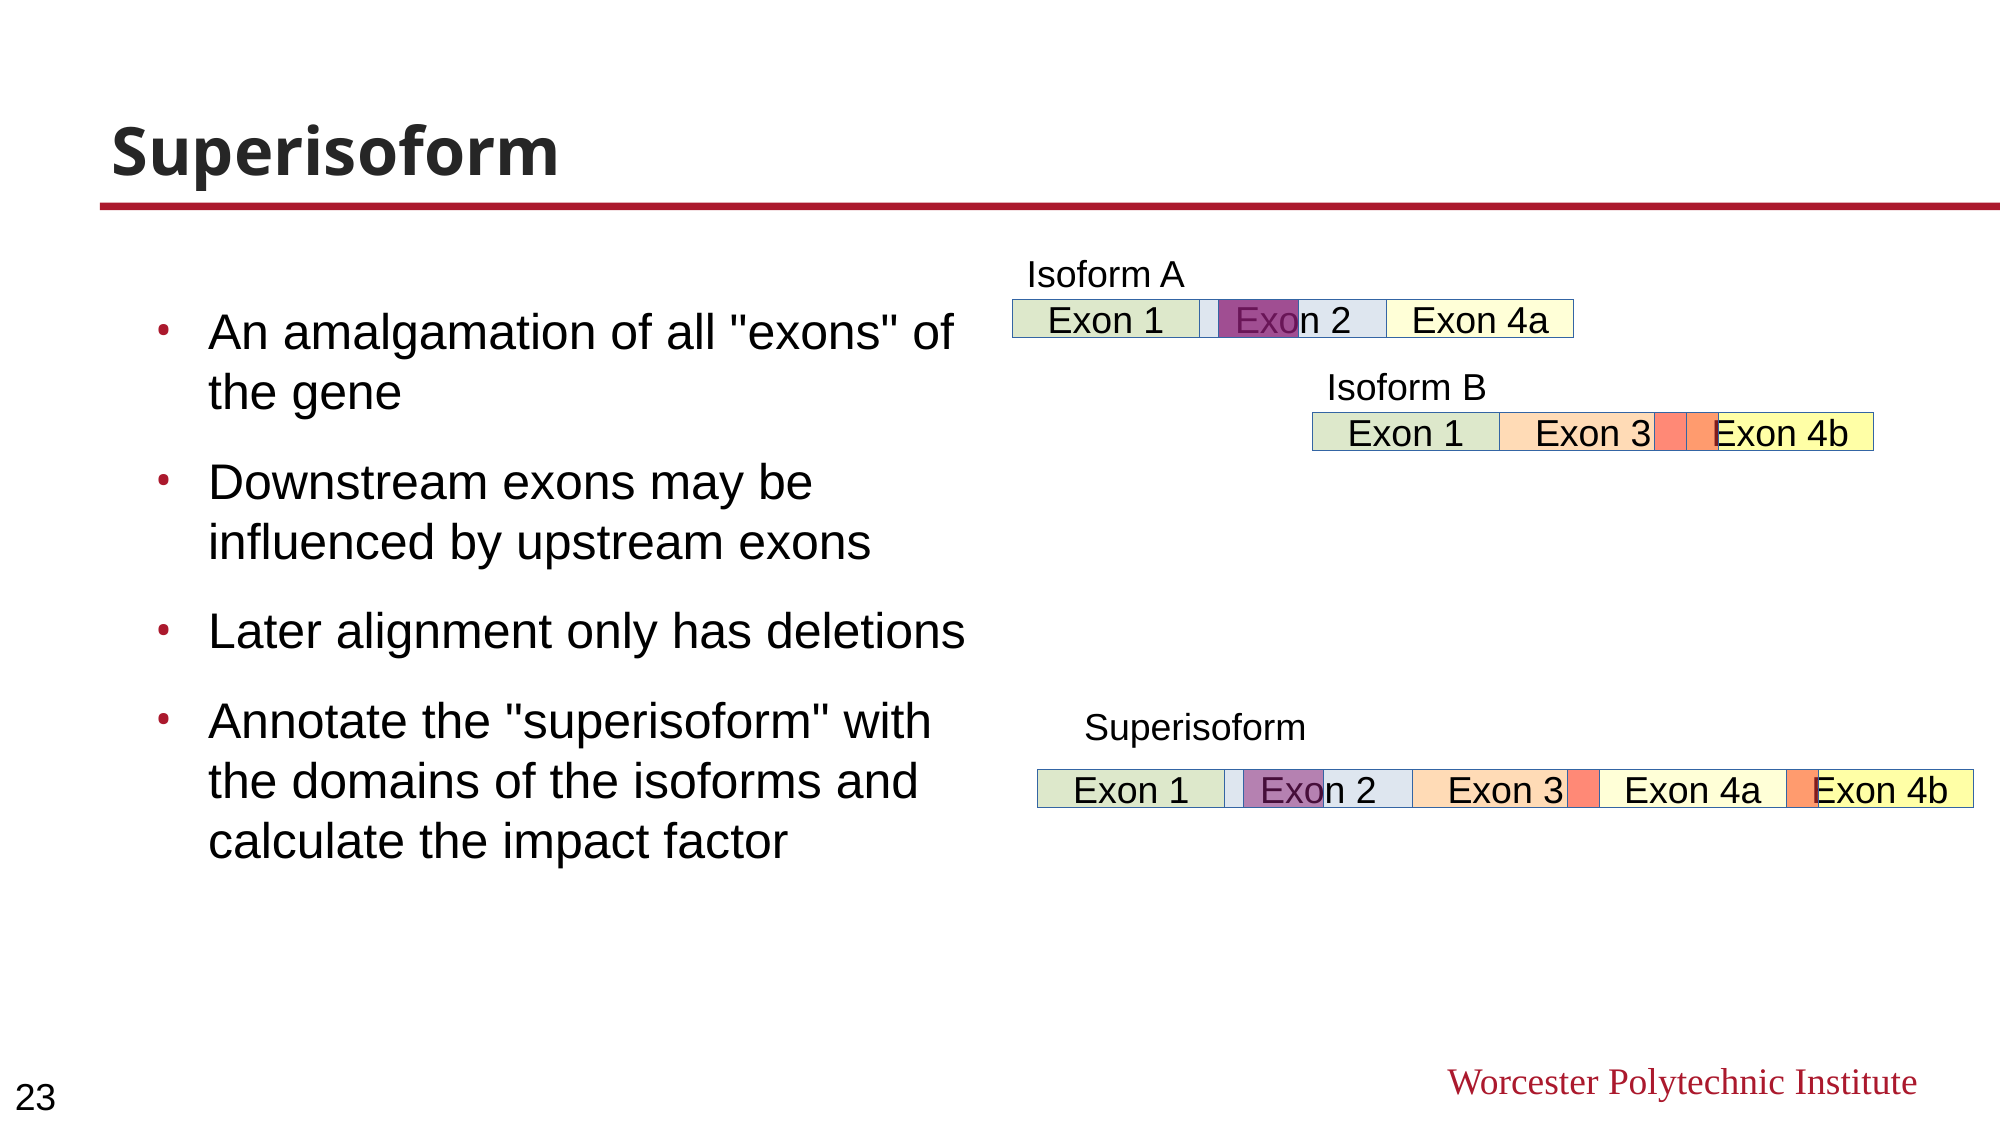

# Superisoform
Isoform A
An amalgamation of all "exons" of the gene
Downstream exons may be influenced by upstream exons
Later alignment only has deletions
Annotate the "superisoform" with the domains of the isoforms and calculate the impact factor
Exon 1
Exon 1
Exon 2
Exon 2
Exon 4a
Exon 4a
Isoform B
Exon 1
Exon 1
Exon 3
Exon 3
Exon 4b
Exon 4b
Superisoform
Exon 1
Exon 2
Exon 3
Exon 4a
Exon 4b